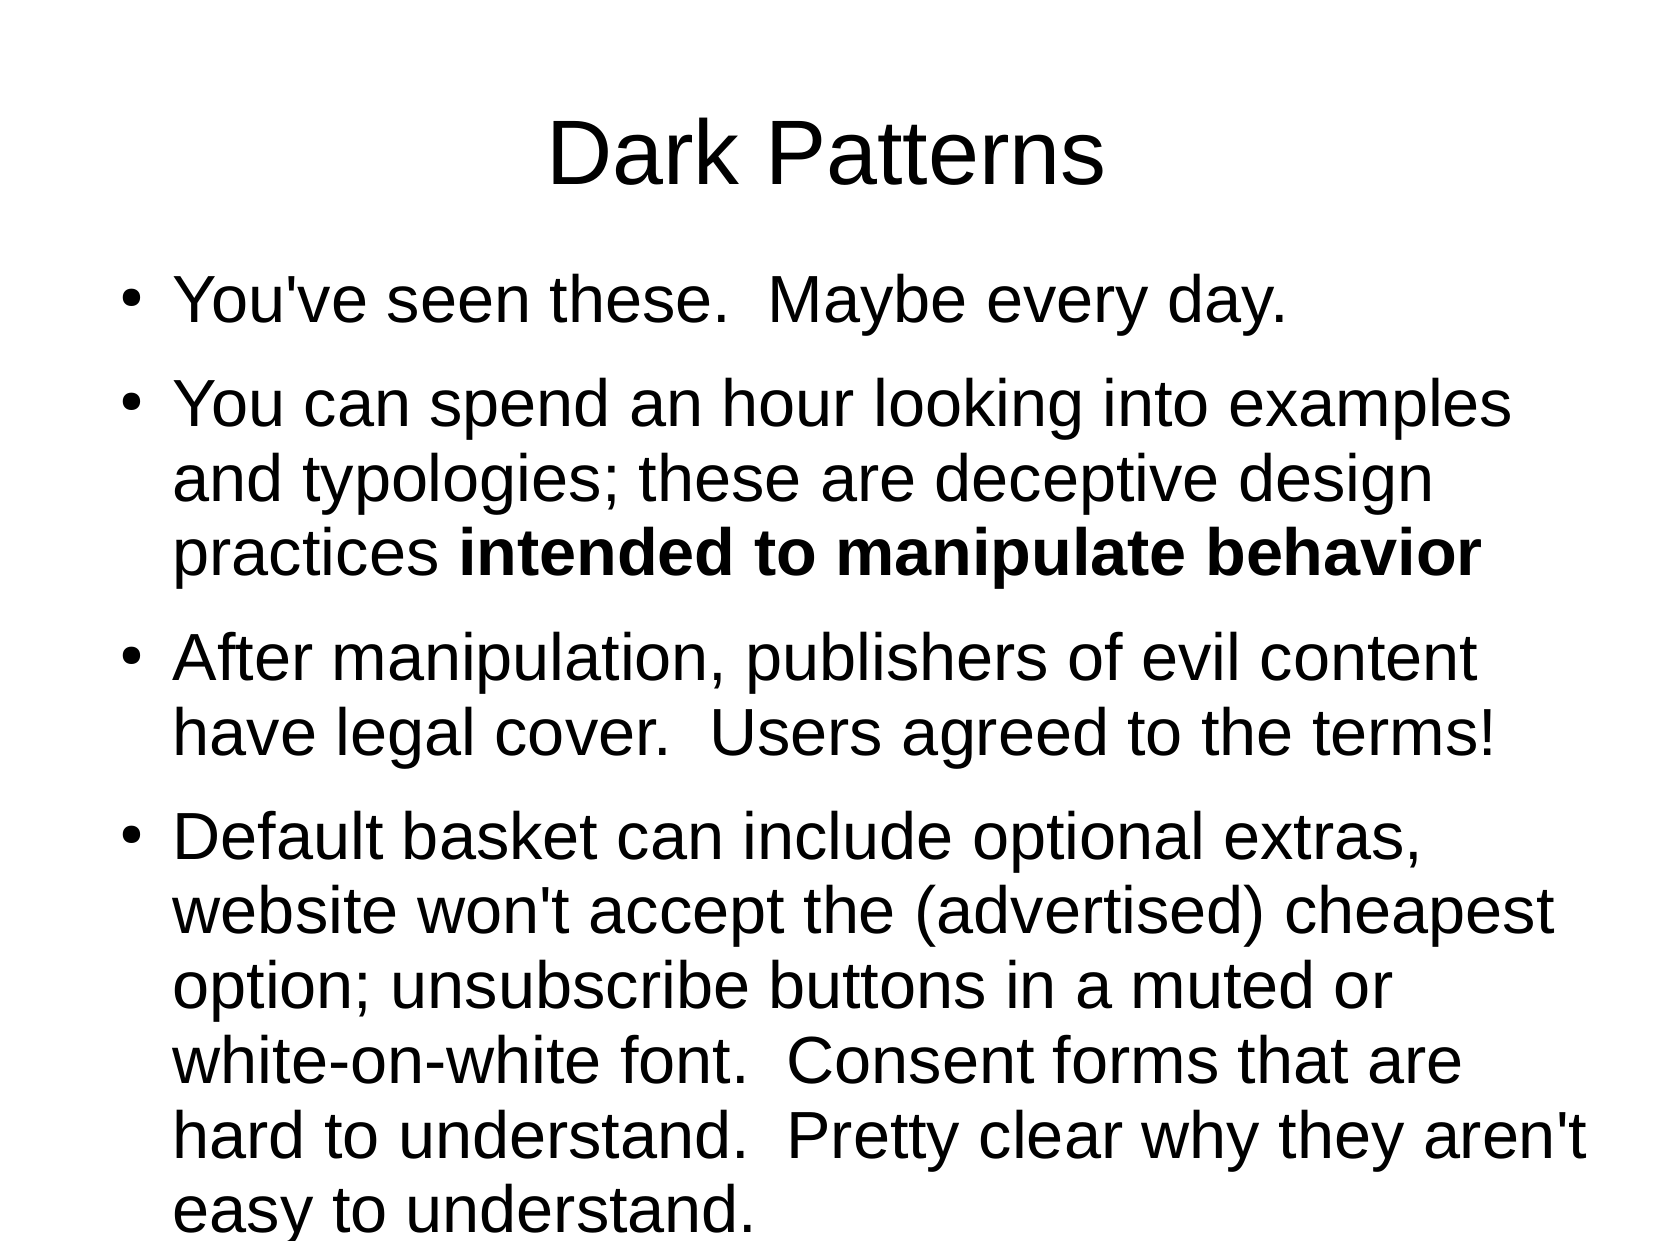

# Dark Patterns
You've seen these. Maybe every day.
You can spend an hour looking into examples and typologies; these are deceptive design practices intended to manipulate behavior
After manipulation, publishers of evil content have legal cover. Users agreed to the terms!
Default basket can include optional extras, website won't accept the (advertised) cheapest option; unsubscribe buttons in a muted or white-on-white font. Consent forms that are hard to understand. Pretty clear why they aren't easy to understand.